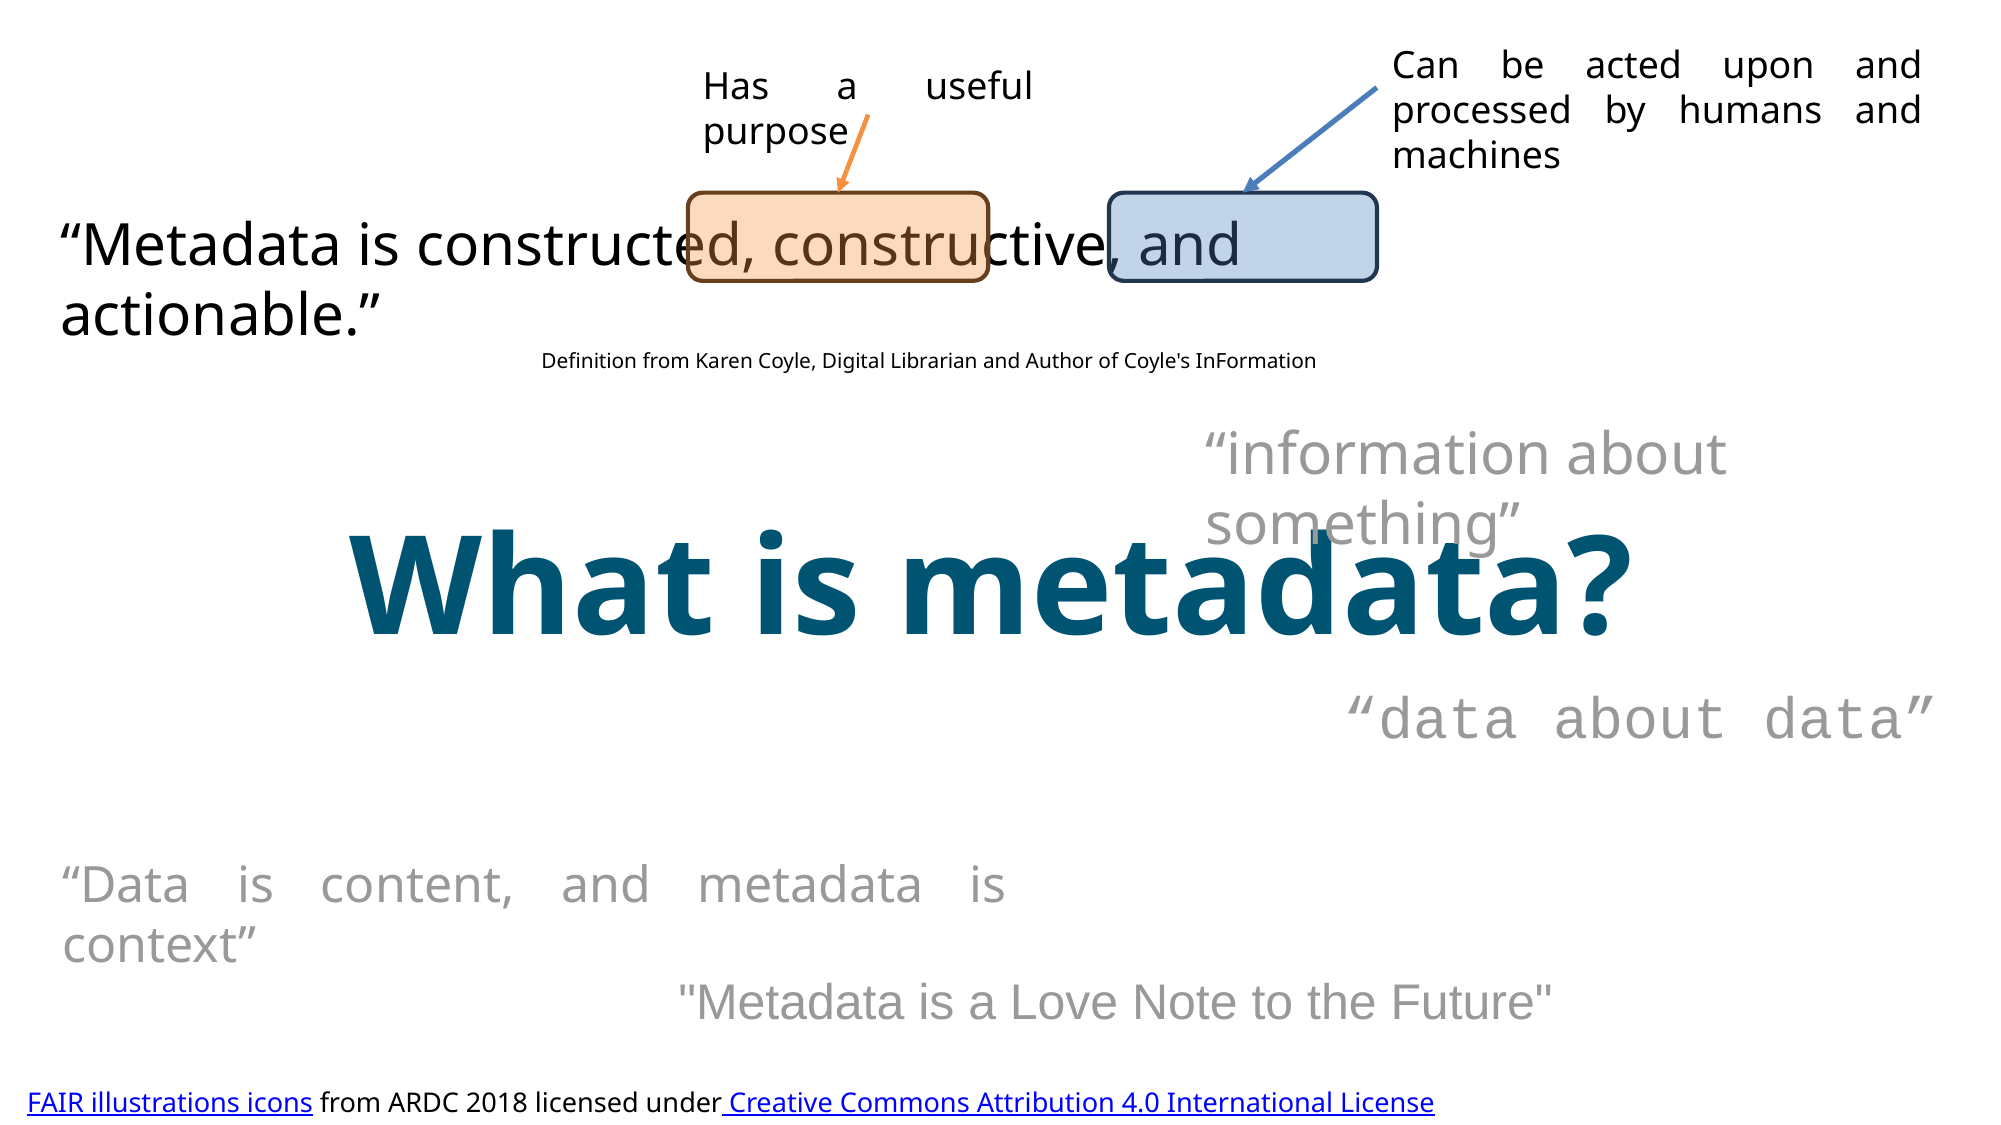

Can be acted upon and processed by humans and machines
Has a useful purpose
“Metadata is constructed, constructive, and actionable.”
				 Definition from Karen Coyle, Digital Librarian and Author of Coyle's InFormation
“information about something”
# What is metadata?
“data about data”
“Data is content, and metadata is context”
 "Metadata is a Love Note to the Future"
FAIR illustrations icons from ARDC 2018 licensed under Creative Commons Attribution 4.0 International License